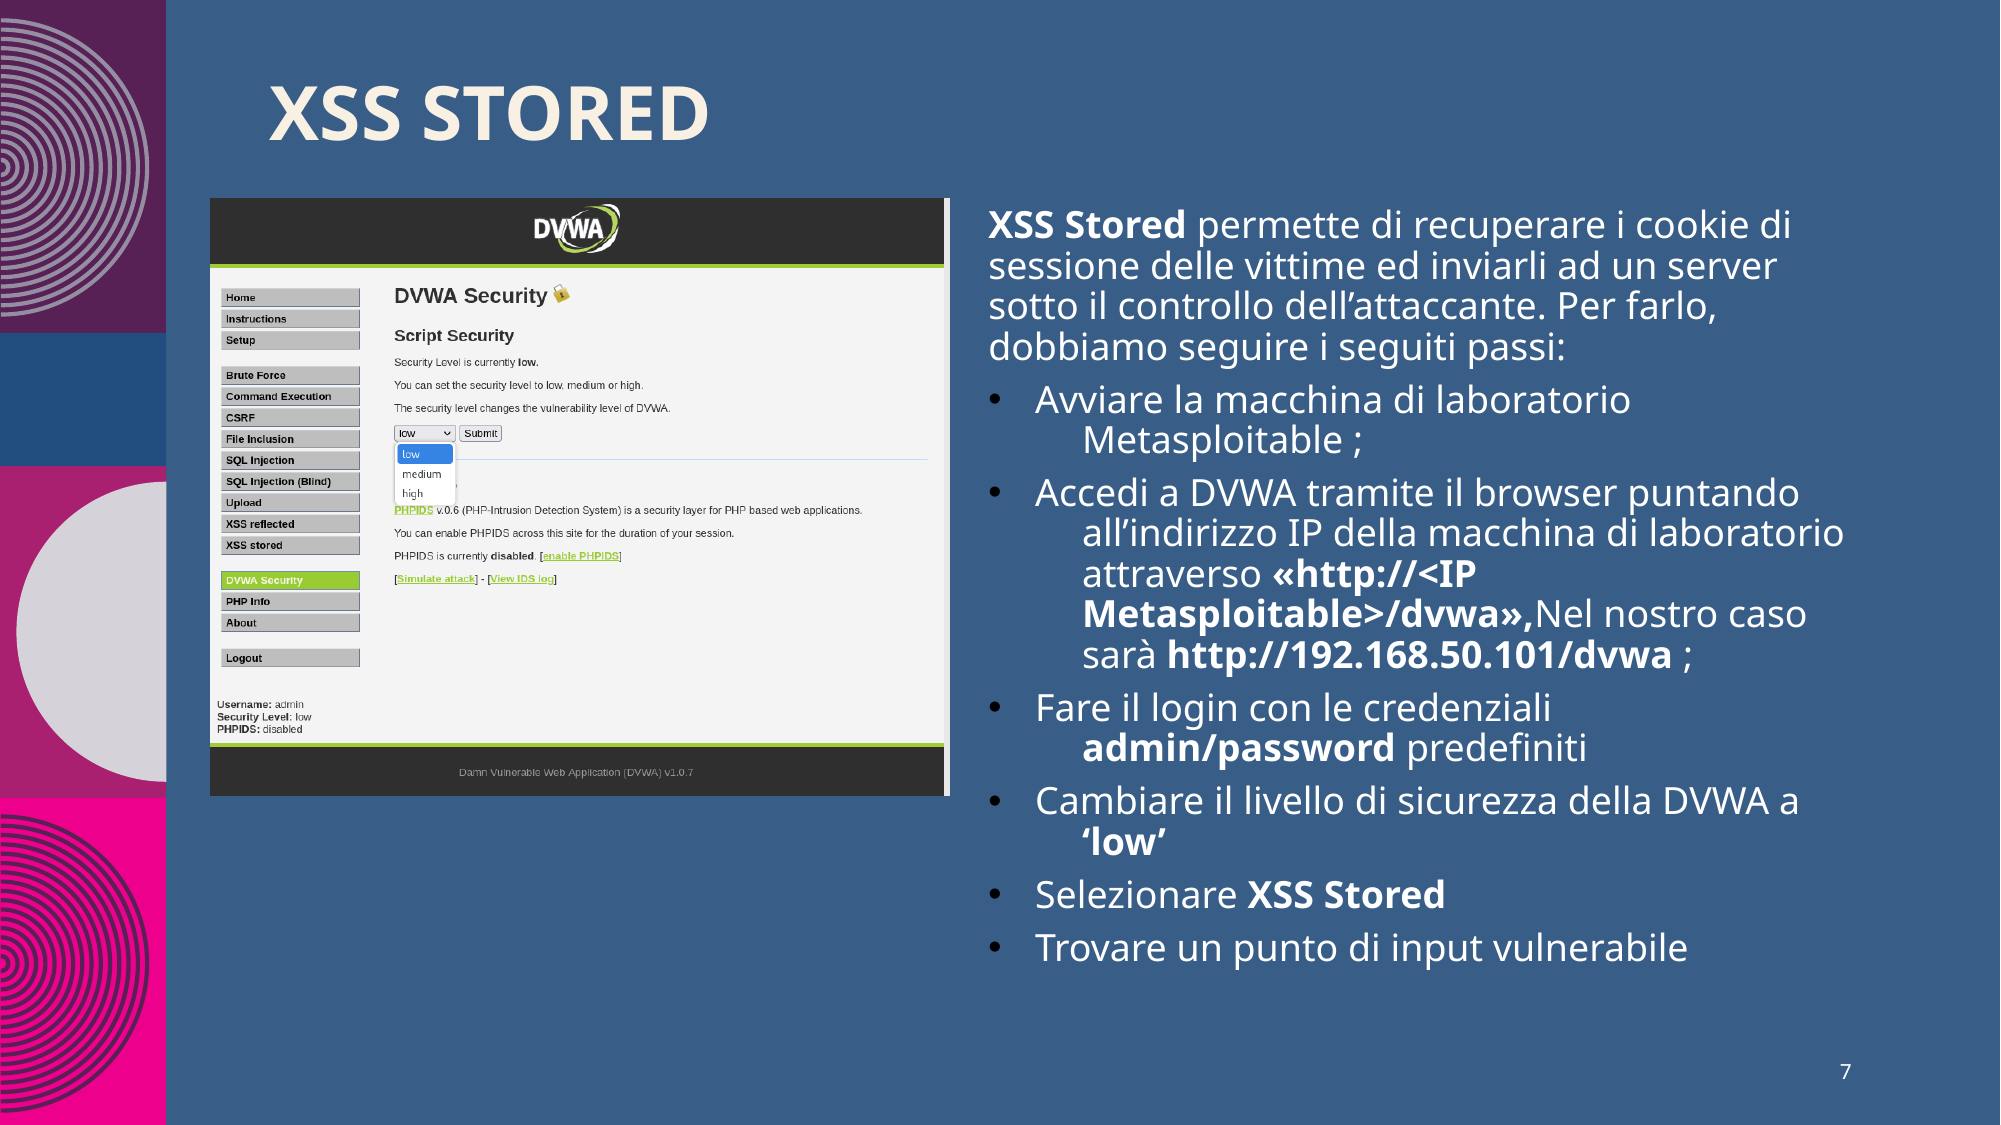

# XSS Stored
XSS Stored permette di recuperare i cookie di sessione delle vittime ed inviarli ad un server sotto il controllo dell’attaccante. Per farlo, dobbiamo seguire i seguiti passi:
Avviare la macchina di laboratorio Metasploitable ;
Accedi a DVWA tramite il browser puntando all’indirizzo IP della macchina di laboratorio attraverso «http://<IP Metasploitable>/dvwa»,Nel nostro caso sarà http://192.168.50.101/dvwa ;
Fare il login con le credenziali admin/password predefiniti
Cambiare il livello di sicurezza della DVWA a ‘low’
Selezionare XSS Stored
Trovare un punto di input vulnerabile